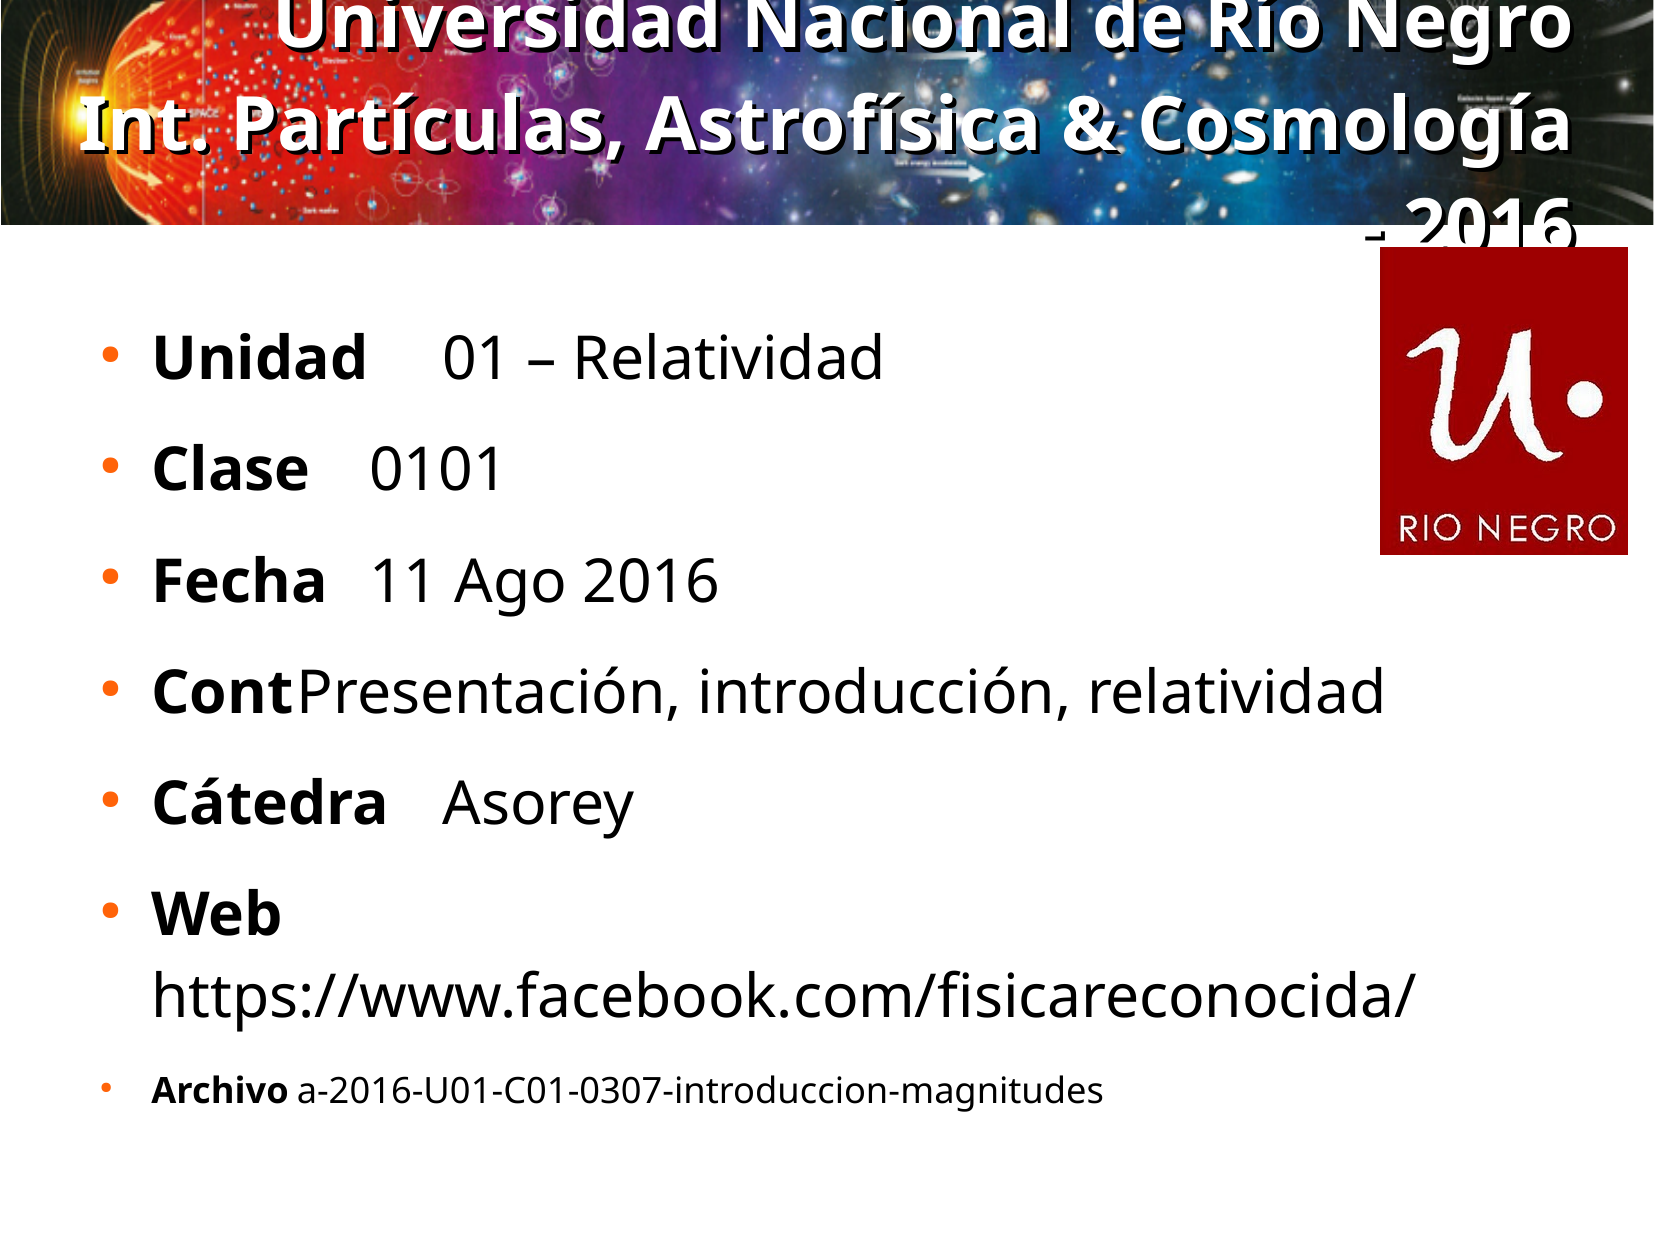

# Universidad Nacional de Río Negro Int. Partículas, Astrofísica & Cosmología - 2016
Unidad 		01 – Relatividad
Clase			0101
Fecha		11 Ago 2016
Cont			Presentación, introducción, relatividad
Cátedra		Asorey
Web 		https://www.facebook.com/fisicareconocida/
Archivo			a-2016-U01-C01-0307-introduccion-magnitudes